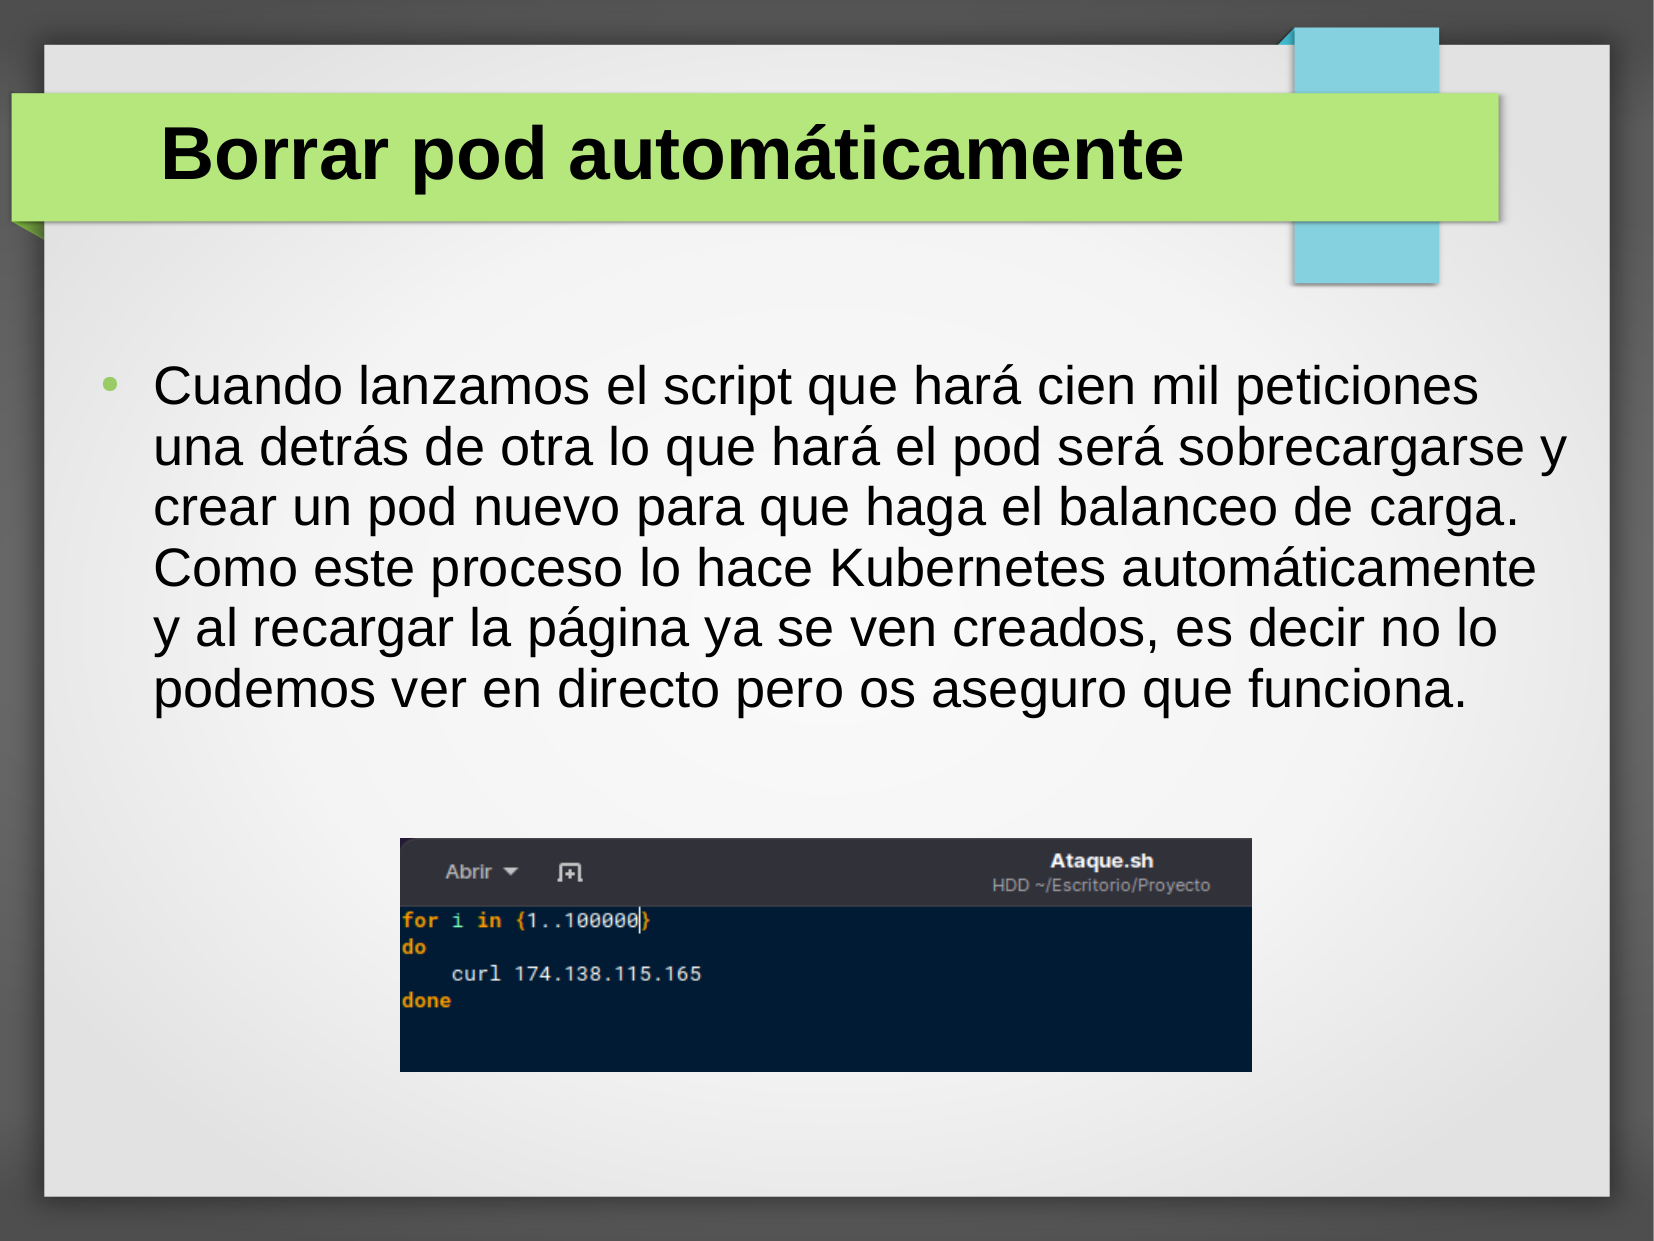

# Borrar pod automáticamente
Cuando lanzamos el script que hará cien mil peticiones una detrás de otra lo que hará el pod será sobrecargarse y crear un pod nuevo para que haga el balanceo de carga. Como este proceso lo hace Kubernetes automáticamente y al recargar la página ya se ven creados, es decir no lo podemos ver en directo pero os aseguro que funciona.